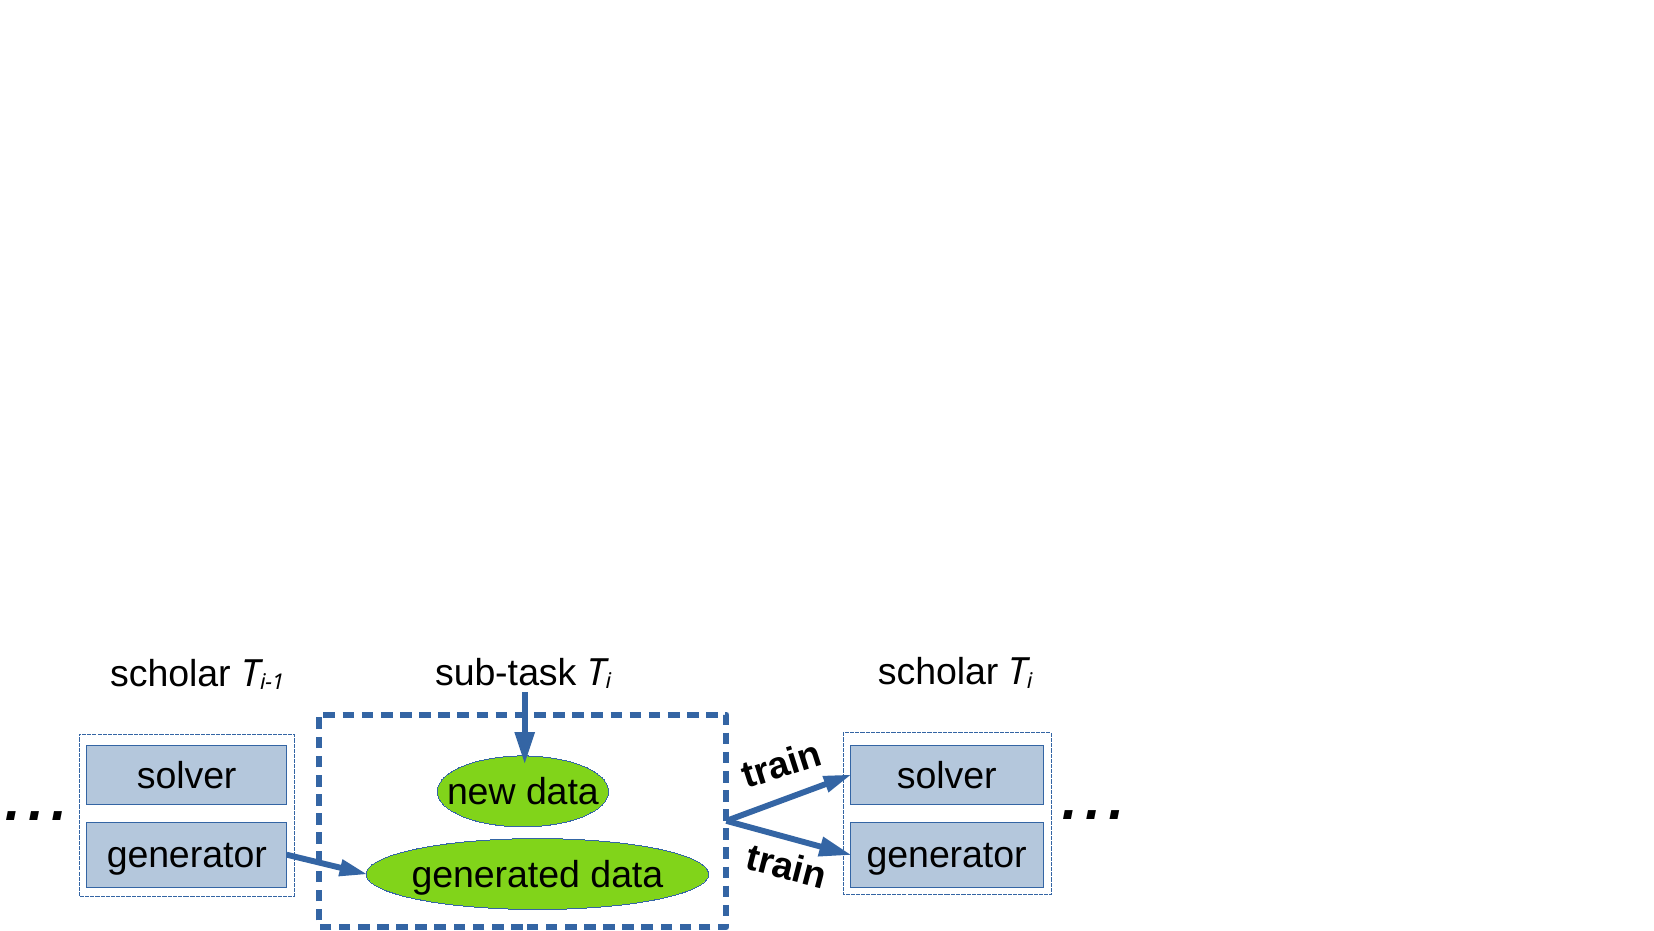

scholar Ti
sub-task Ti
scholar Ti-1
train
...
...
solver
solver
new data
generator
generator
generated data
train